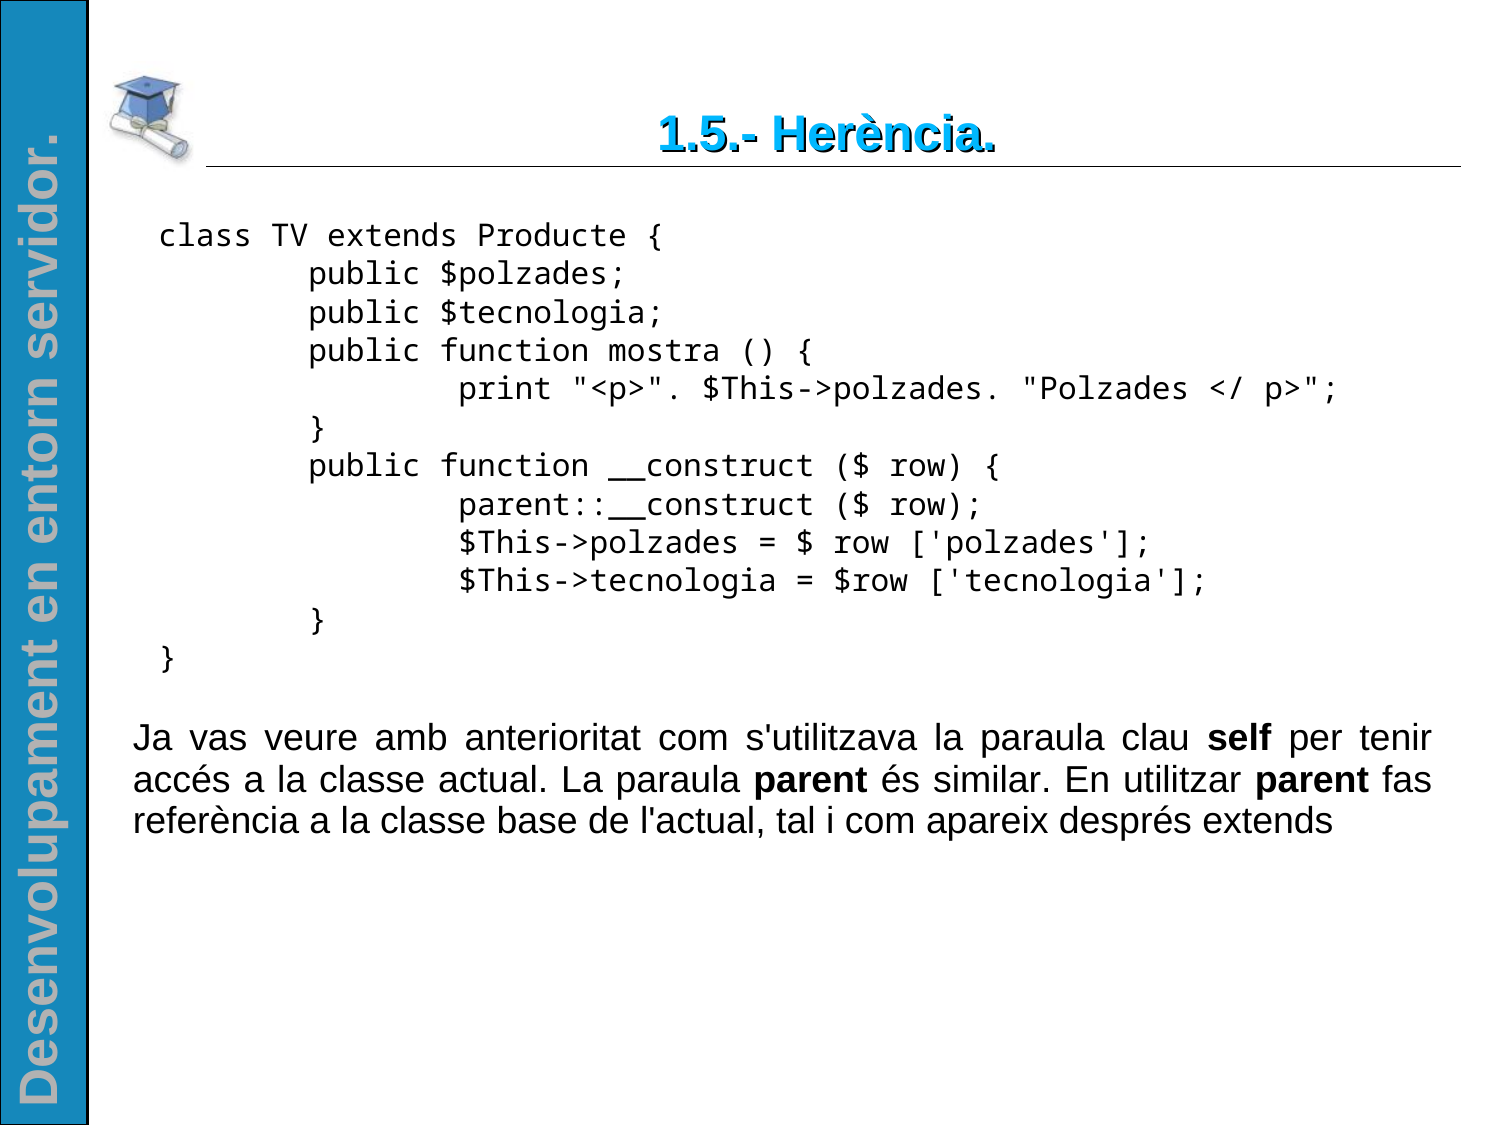

# 1.5.- Herència.
class TV extends Producte {
	public $polzades;
	public $tecnologia;
	public function mostra () {
		print "<p>". $This->polzades. "Polzades </ p>";
 	}
	public function __construct ($ row) {
		parent::__construct ($ row);
		$This->polzades = $ row ['polzades'];
		$This->tecnologia = $row ['tecnologia'];
	}
}
Ja vas veure amb anterioritat com s'utilitzava la paraula clau self per tenir accés a la classe actual. La paraula parent és similar. En utilitzar parent fas referència a la classe base de l'actual, tal i com apareix després extends